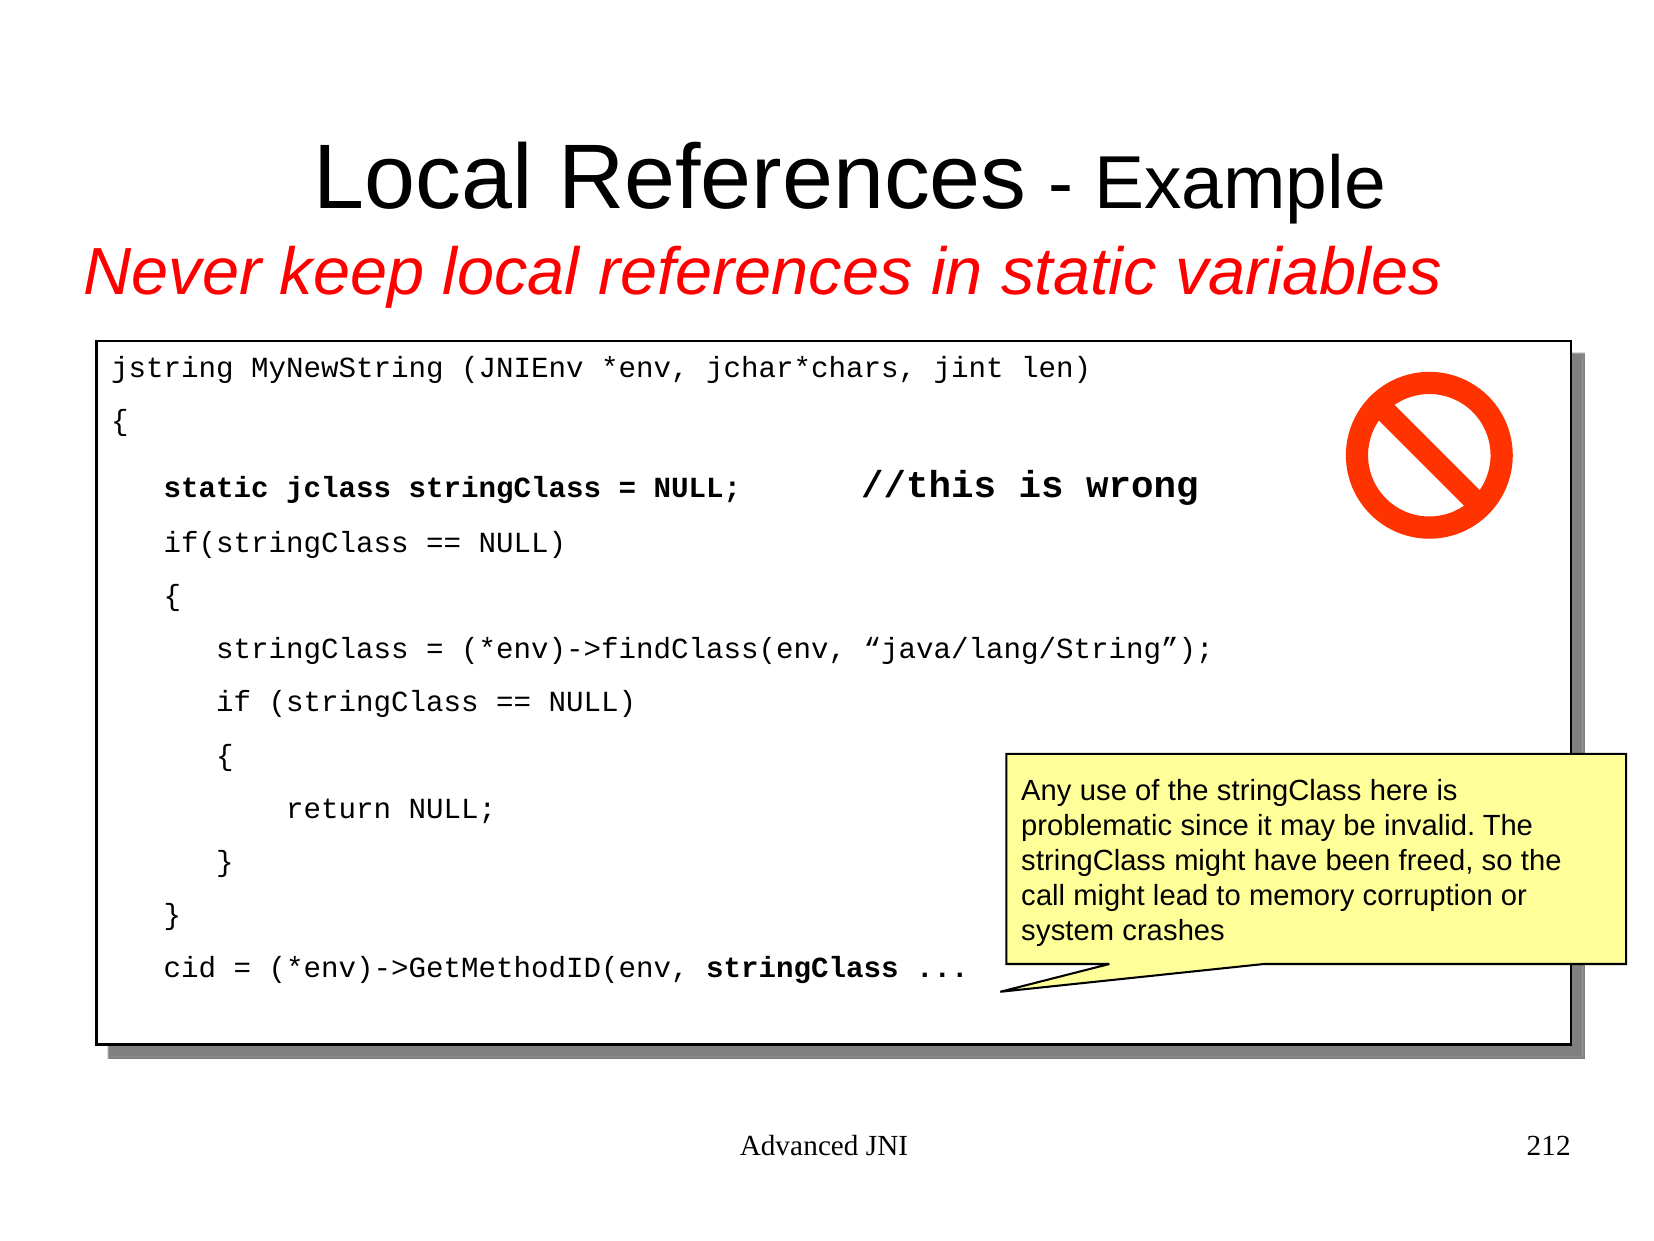

# Local References - Example
Never keep local references in static variables
jstring MyNewString (JNIEnv *env, jchar*chars, jint len)
{
 static jclass stringClass = NULL;	//this is wrong
 if(stringClass == NULL)
 {
 stringClass = (*env)->findClass(env, “java/lang/String”);
 if (stringClass == NULL)
 {
 return NULL;
 }
 }
 cid = (*env)->GetMethodID(env, stringClass ...
Any use of the stringClass here is problematic since it may be invalid. The stringClass might have been freed, so the call might lead to memory corruption or system crashes
Advanced JNI
212